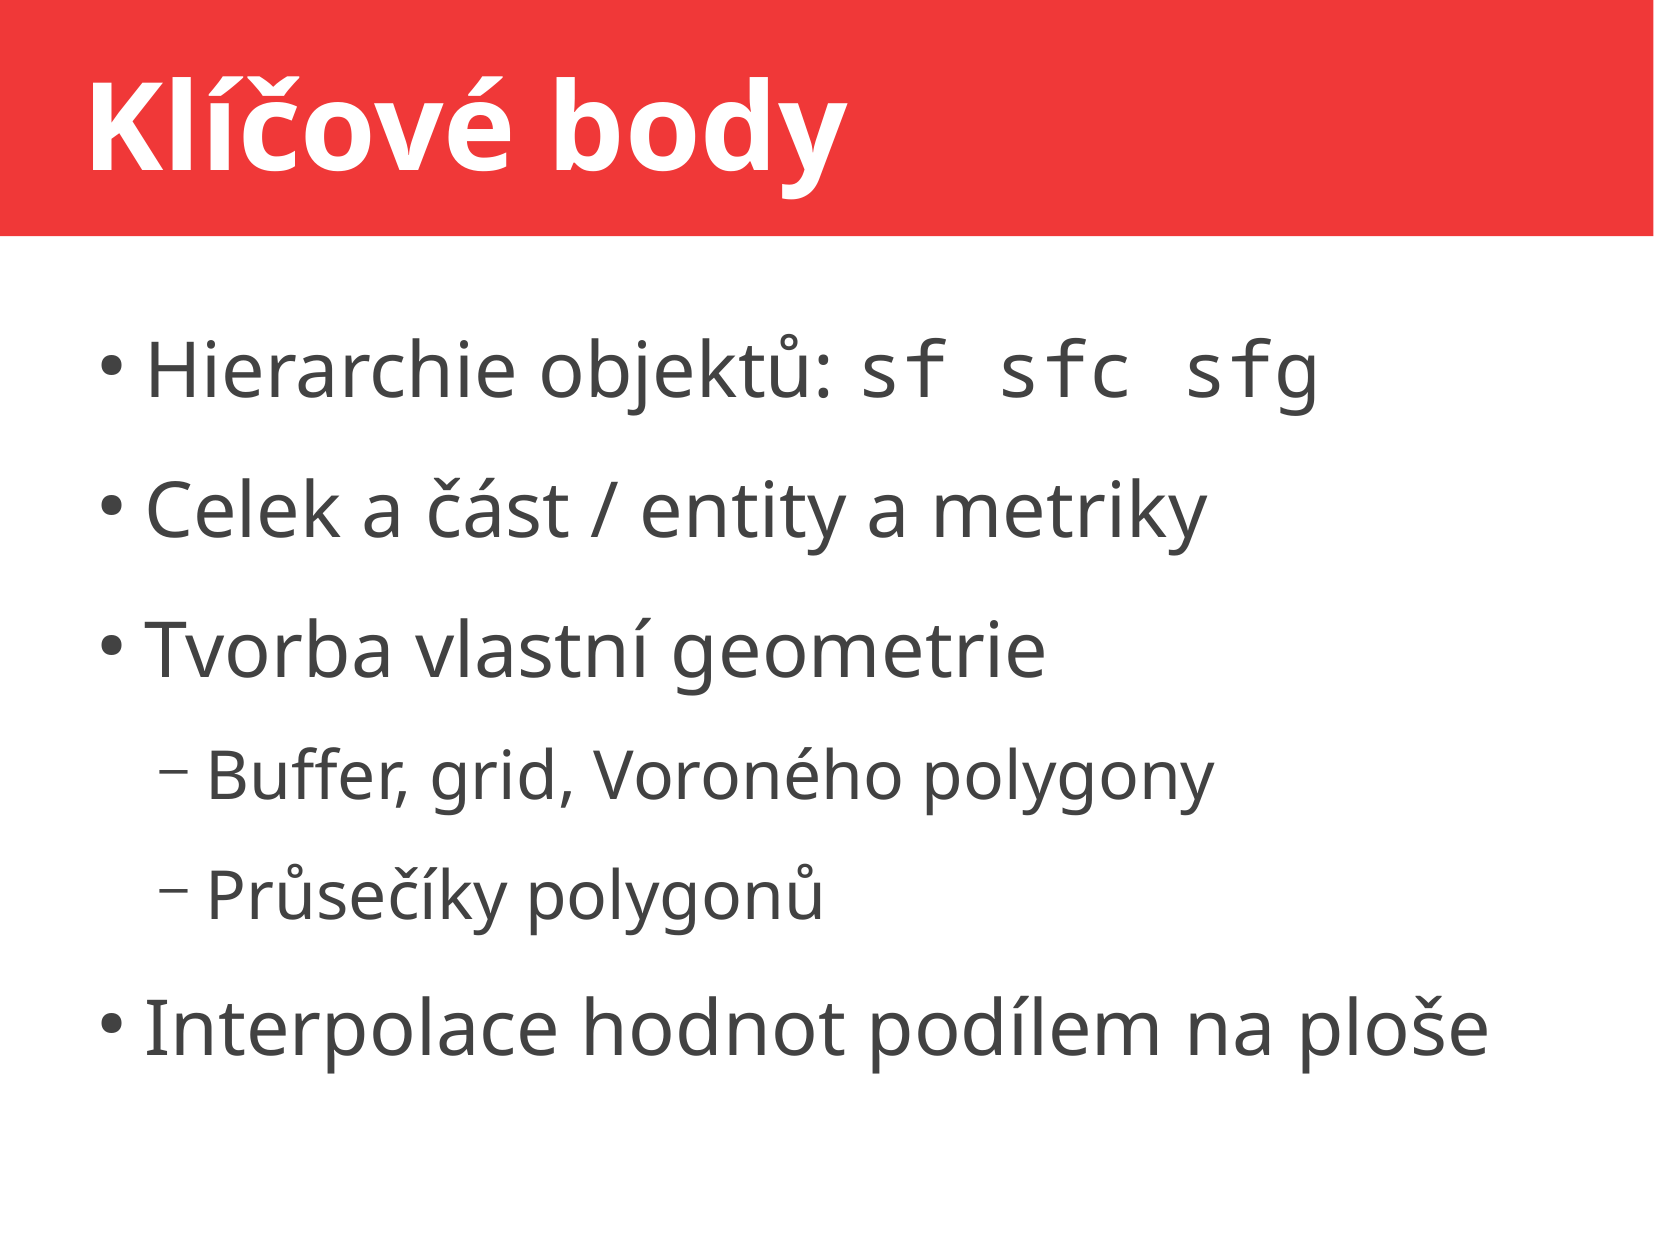

# Klíčové body
Hierarchie objektů: sf sfc sfg
Celek a část / entity a metriky
Tvorba vlastní geometrie
Buffer, grid, Voroného polygony
Průsečíky polygonů
Interpolace hodnot podílem na ploše